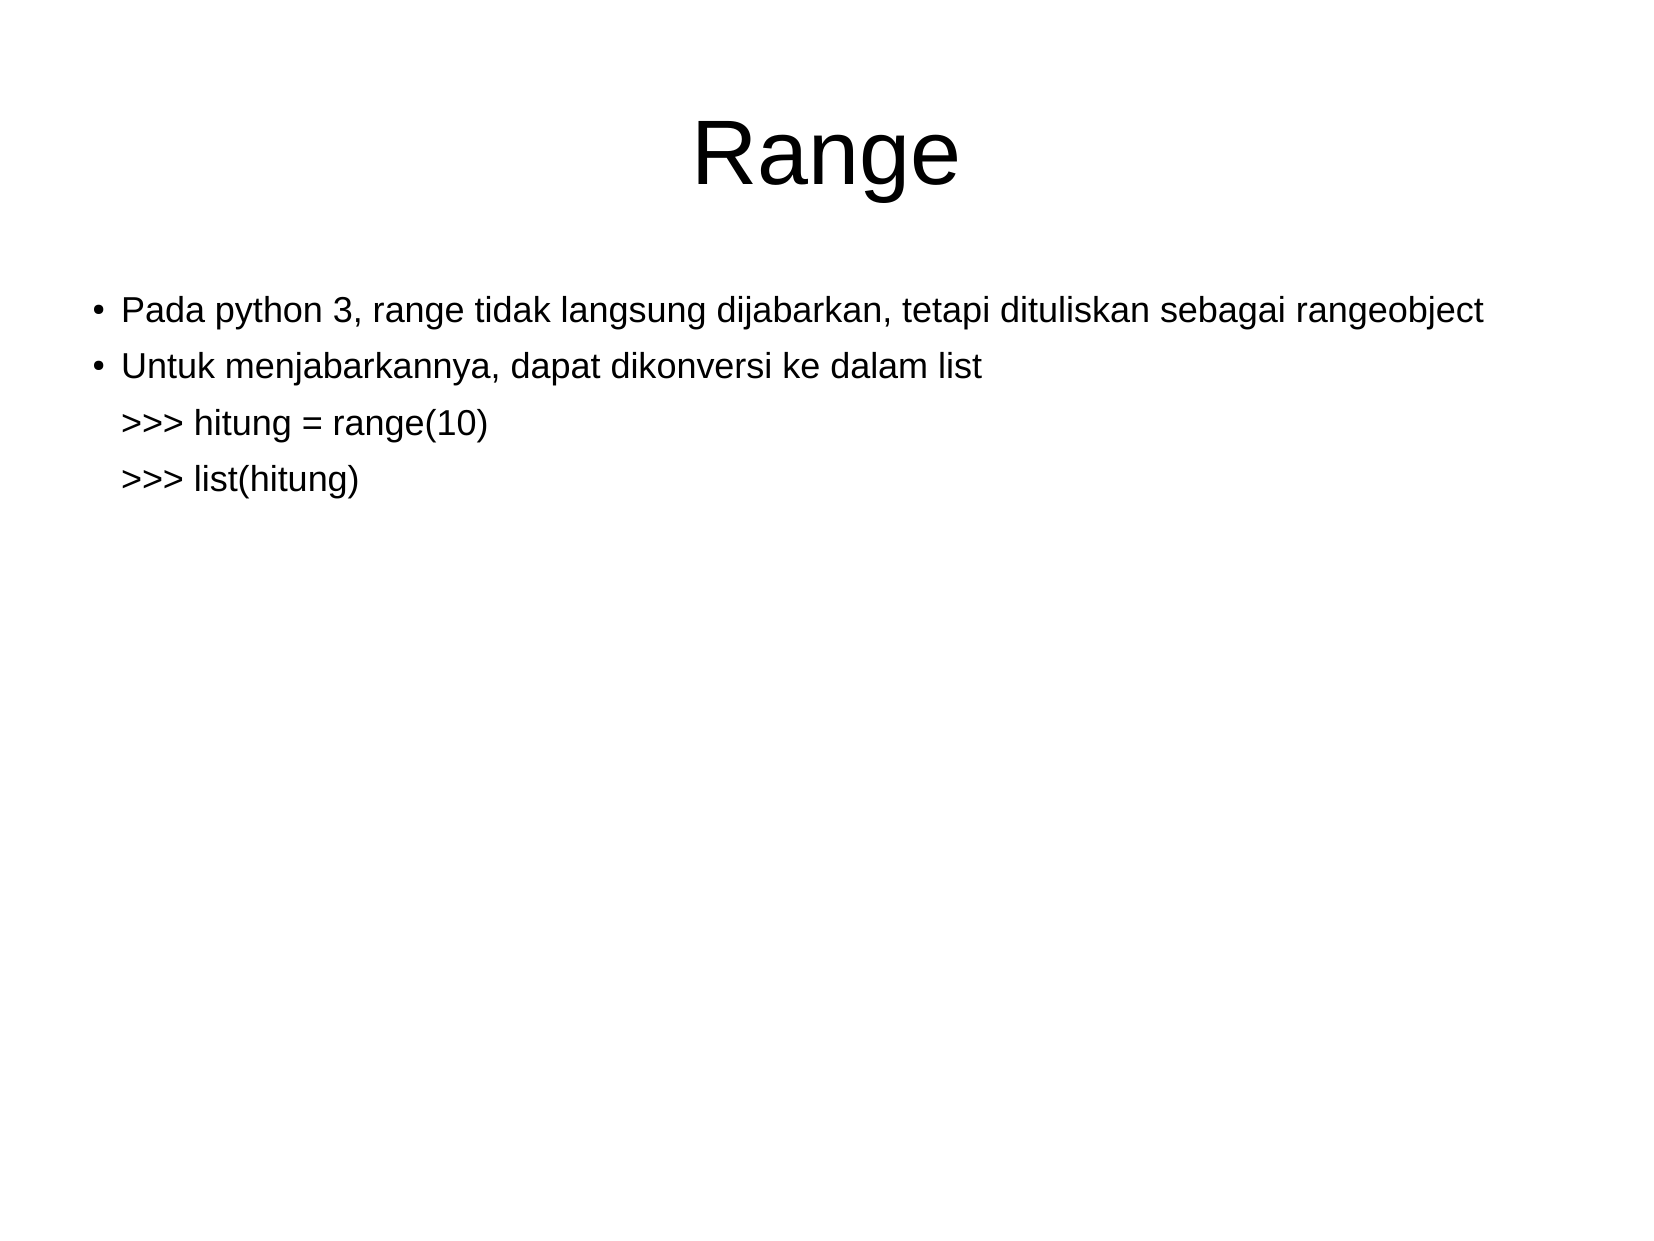

# Range
Pada python 3, range tidak langsung dijabarkan, tetapi dituliskan sebagai rangeobject
Untuk menjabarkannya, dapat dikonversi ke dalam list
>>> hitung = range(10)
>>> list(hitung)